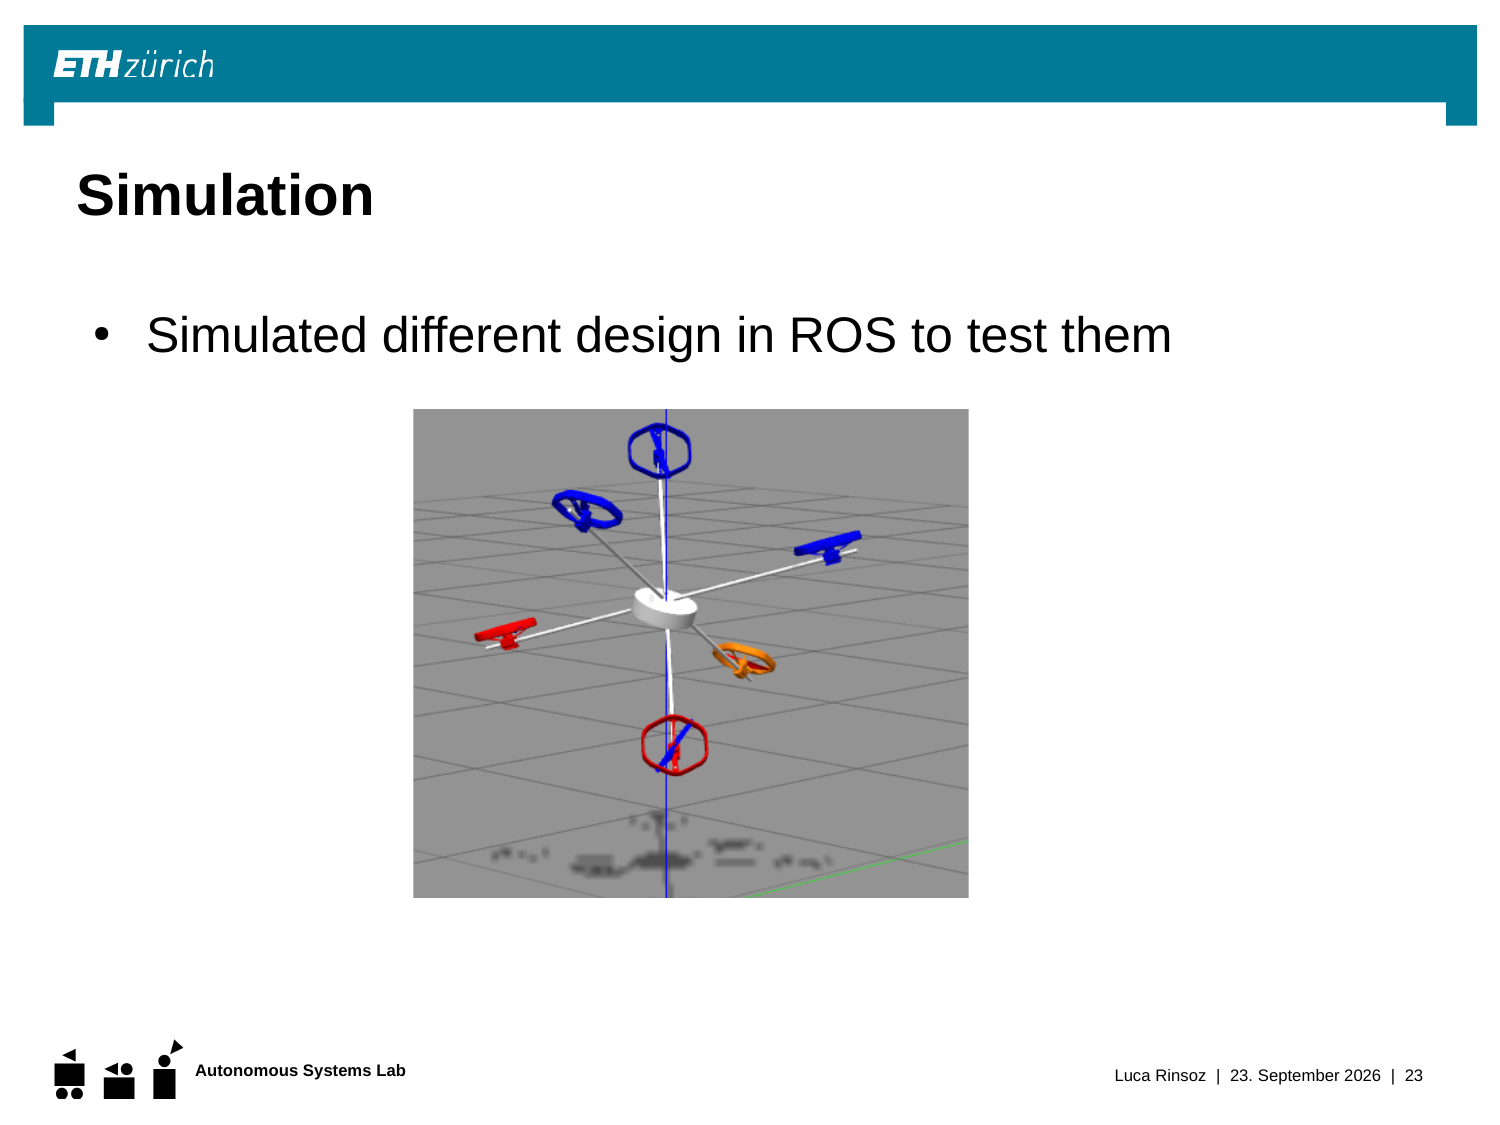

# Simulation
Simulated different design in ROS to test them
((Name))
23